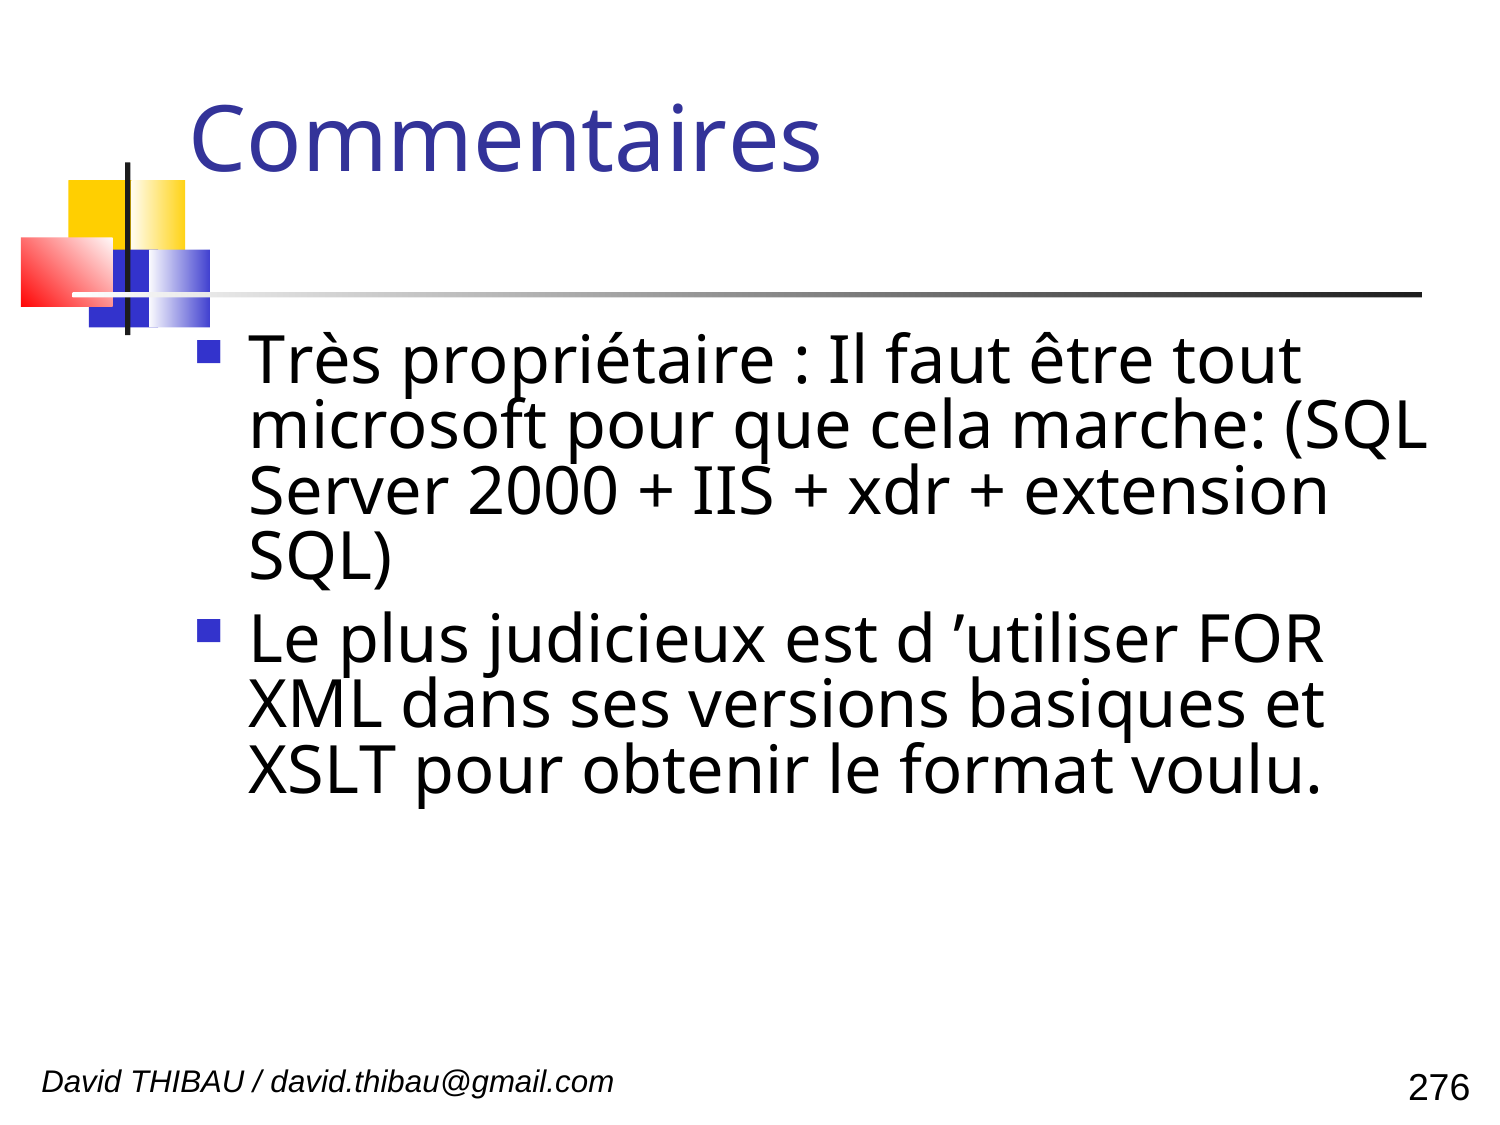

# Commentaires
Très propriétaire : Il faut être tout microsoft pour que cela marche: (SQL Server 2000 + IIS + xdr + extension SQL)
Le plus judicieux est d ’utiliser FOR XML dans ses versions basiques et XSLT pour obtenir le format voulu.